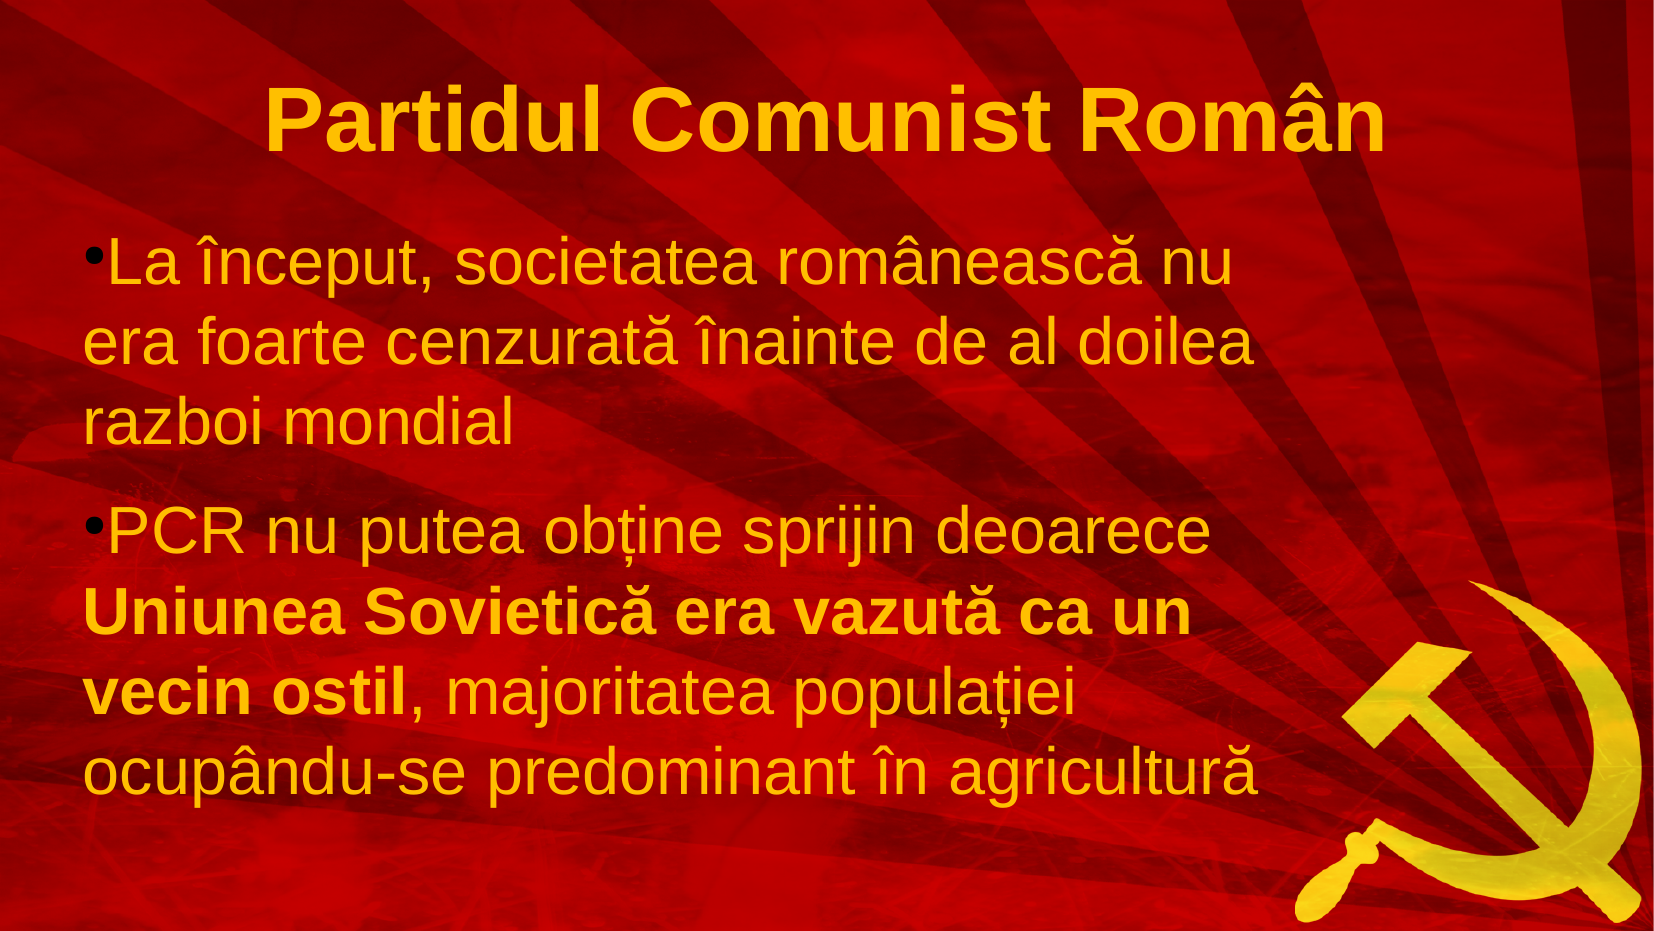

# Partidul Comunist Român
La început, societatea românească nu era foarte cenzurată înainte de al doilea razboi mondial
PCR nu putea obține sprijin deoarece Uniunea Sovietică era vazută ca un vecin ostil, majoritatea populației ocupându-se predominant în agricultură